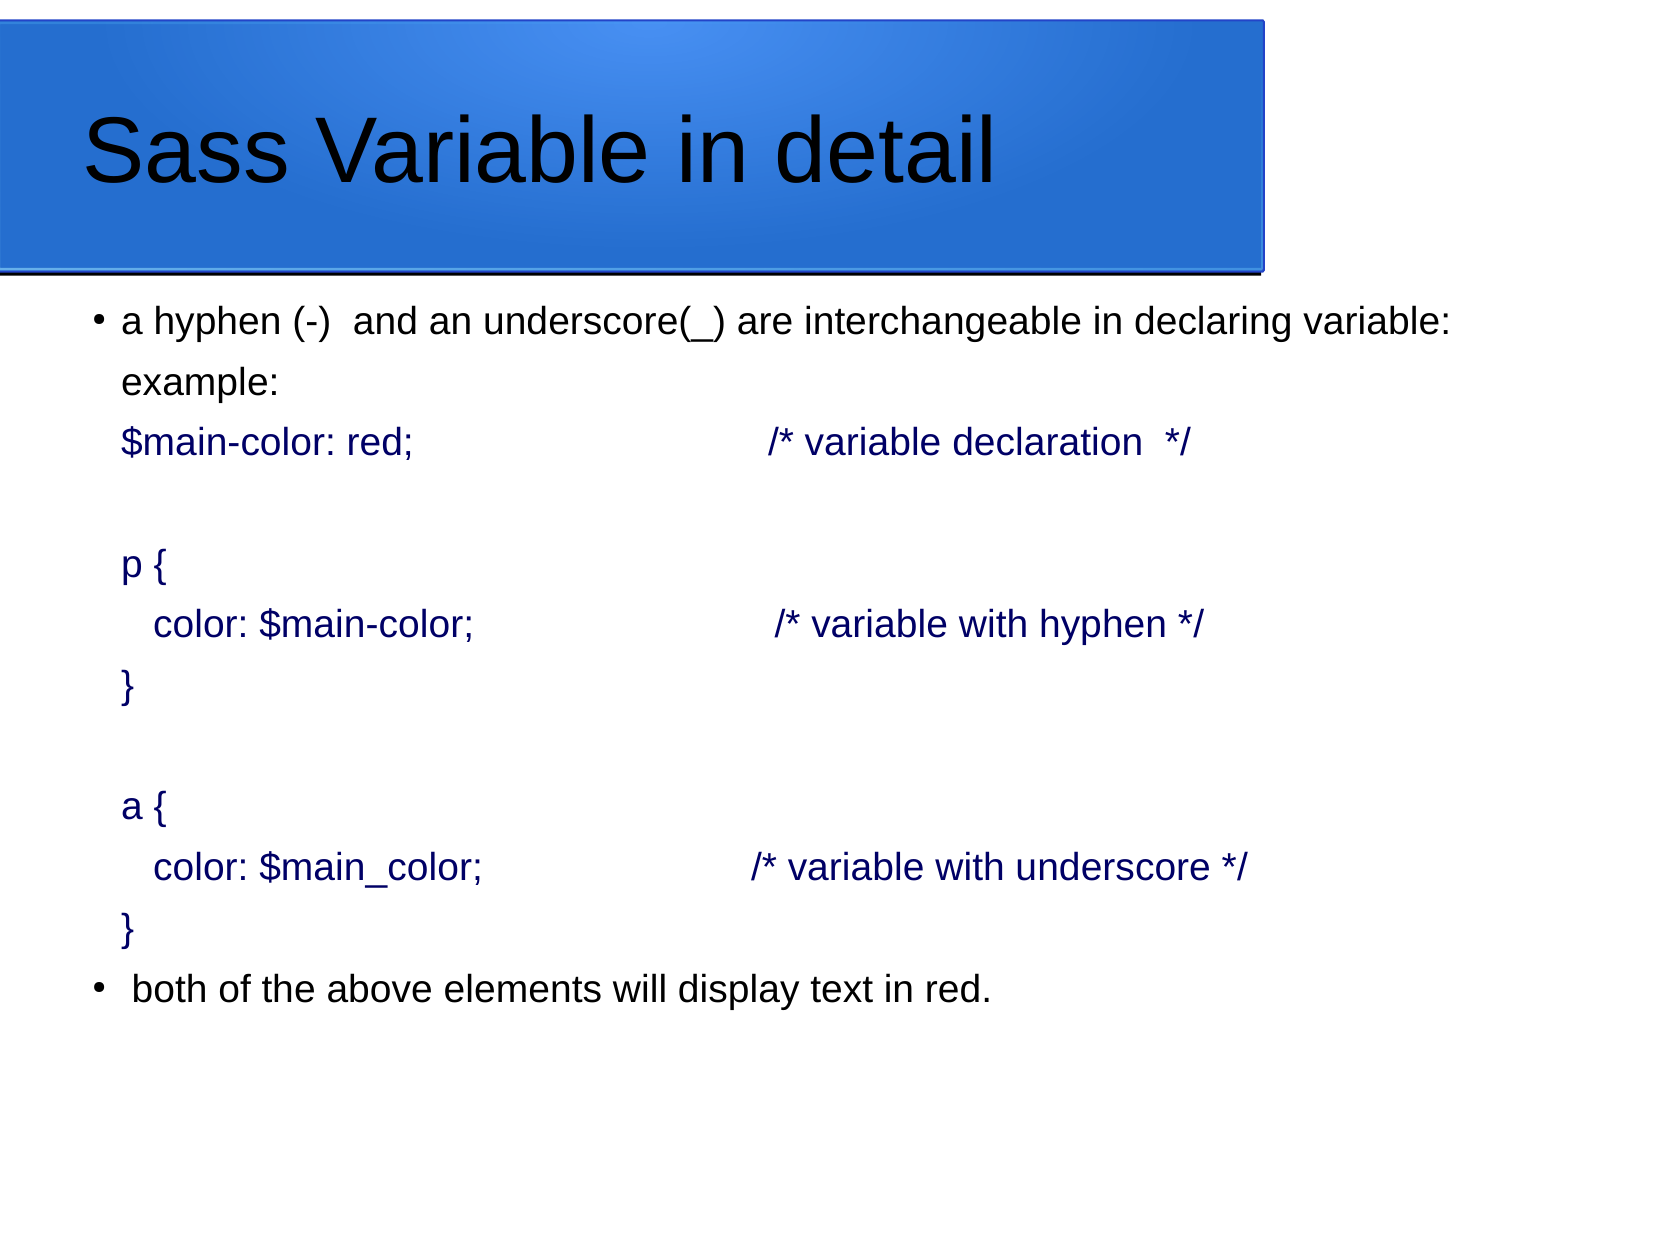

# Sass Variable in detail
a hyphen (-) and an underscore(_) are interchangeable in declaring variable:
example:
$main-color: red; /* variable declaration */
p {
 color: $main-color; /* variable with hyphen */
}
a {
 color: $main_color; /* variable with underscore */
}
 both of the above elements will display text in red.